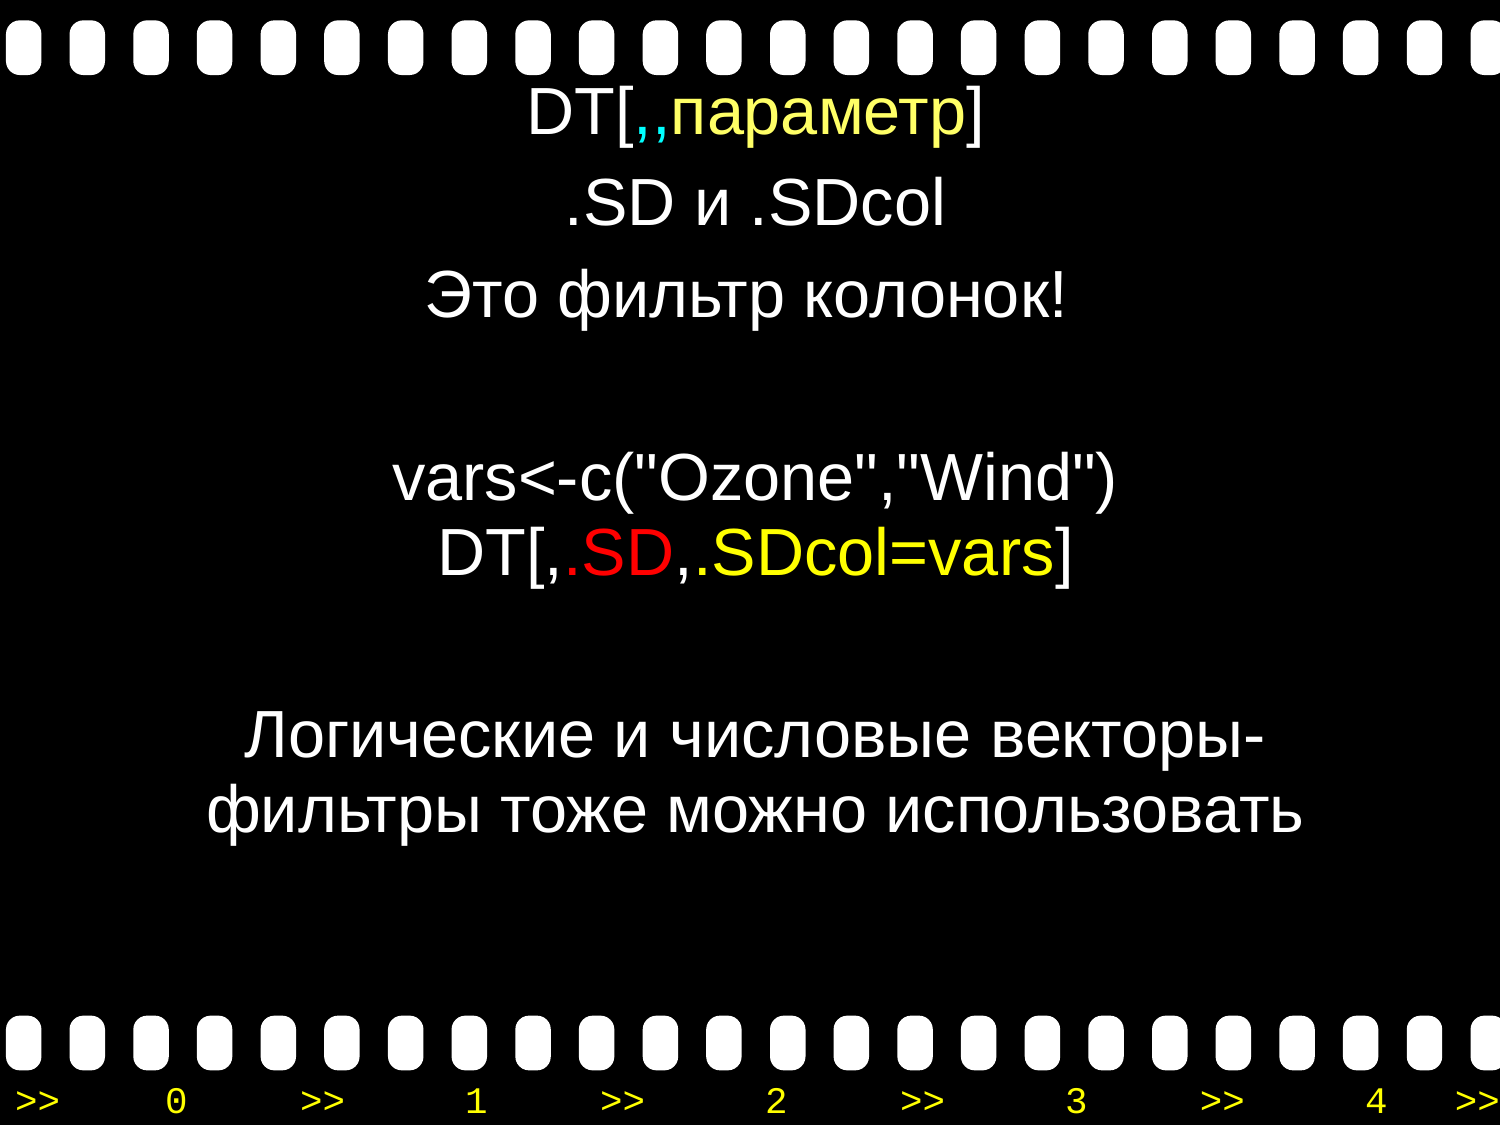

# DT[,,параметр]
.SD и .SDcol
Это фильтр колонок!
vars<-c("Ozone","Wind")
DT[,.SD,.SDcol=vars]
Логические и числовые векторы-фильтры тоже можно использовать